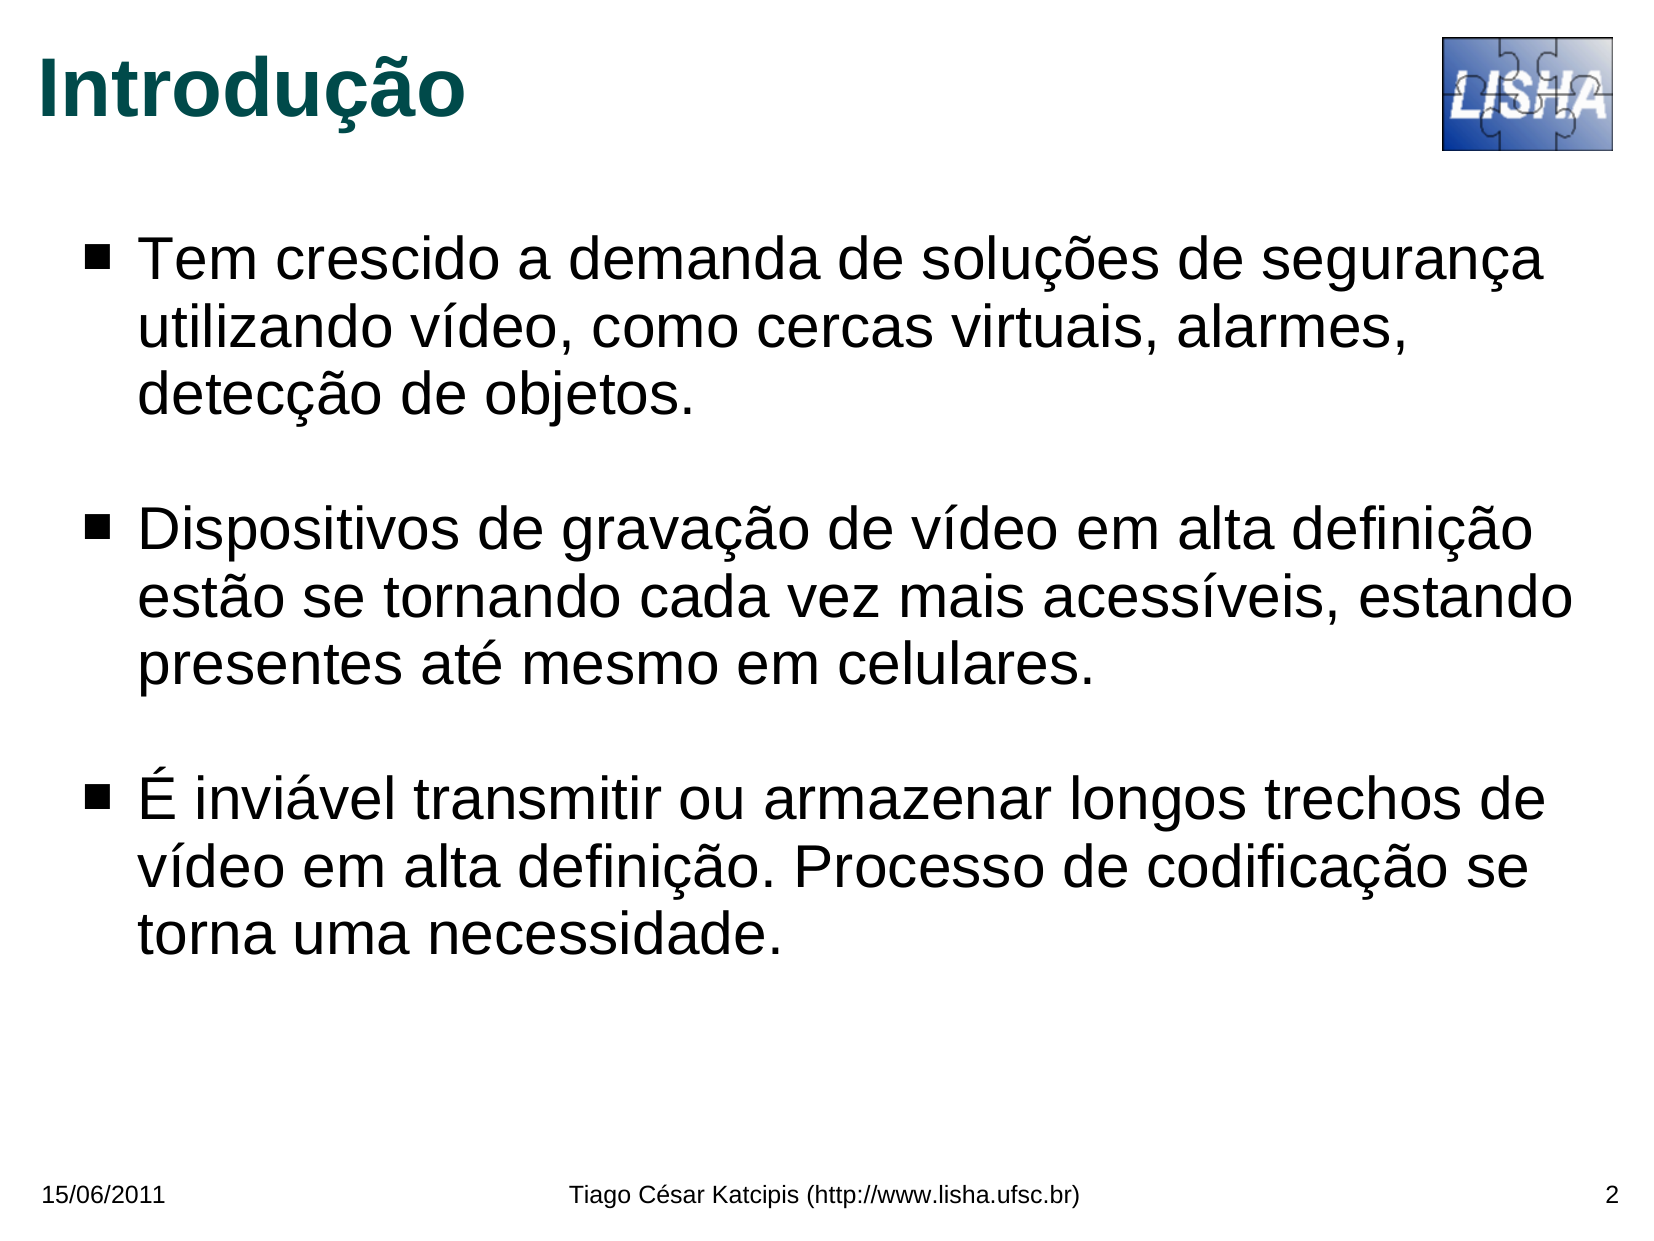

# Introdução
Tem crescido a demanda de soluções de segurança utilizando vídeo, como cercas virtuais, alarmes, detecção de objetos.
Dispositivos de gravação de vídeo em alta definição estão se tornando cada vez mais acessíveis, estando presentes até mesmo em celulares.
É inviável transmitir ou armazenar longos trechos de vídeo em alta definição. Processo de codificação se torna uma necessidade.